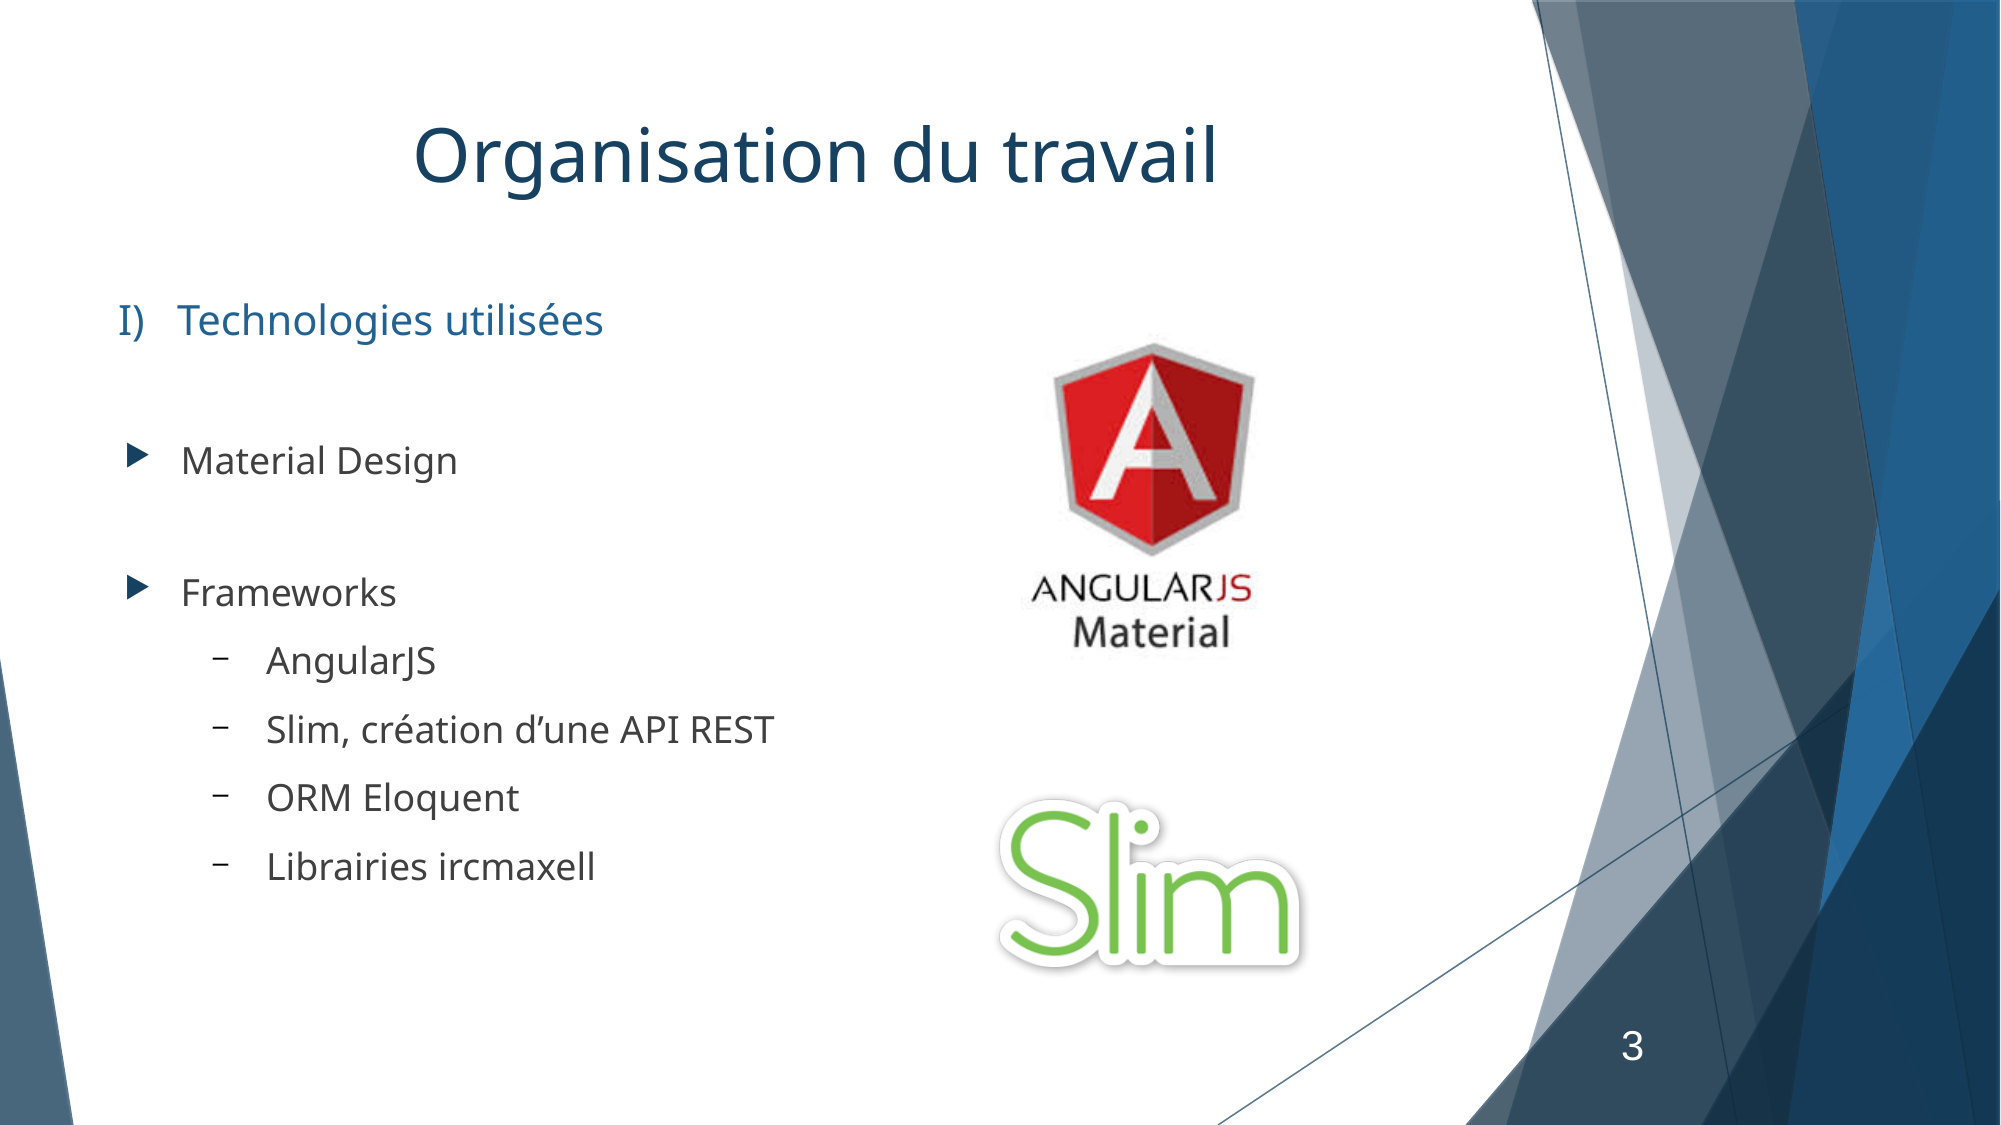

# Organisation du travail
I) Technologies utilisées
Material Design
Frameworks
AngularJS
Slim, création d’une API REST
ORM Eloquent
Librairies ircmaxell
3